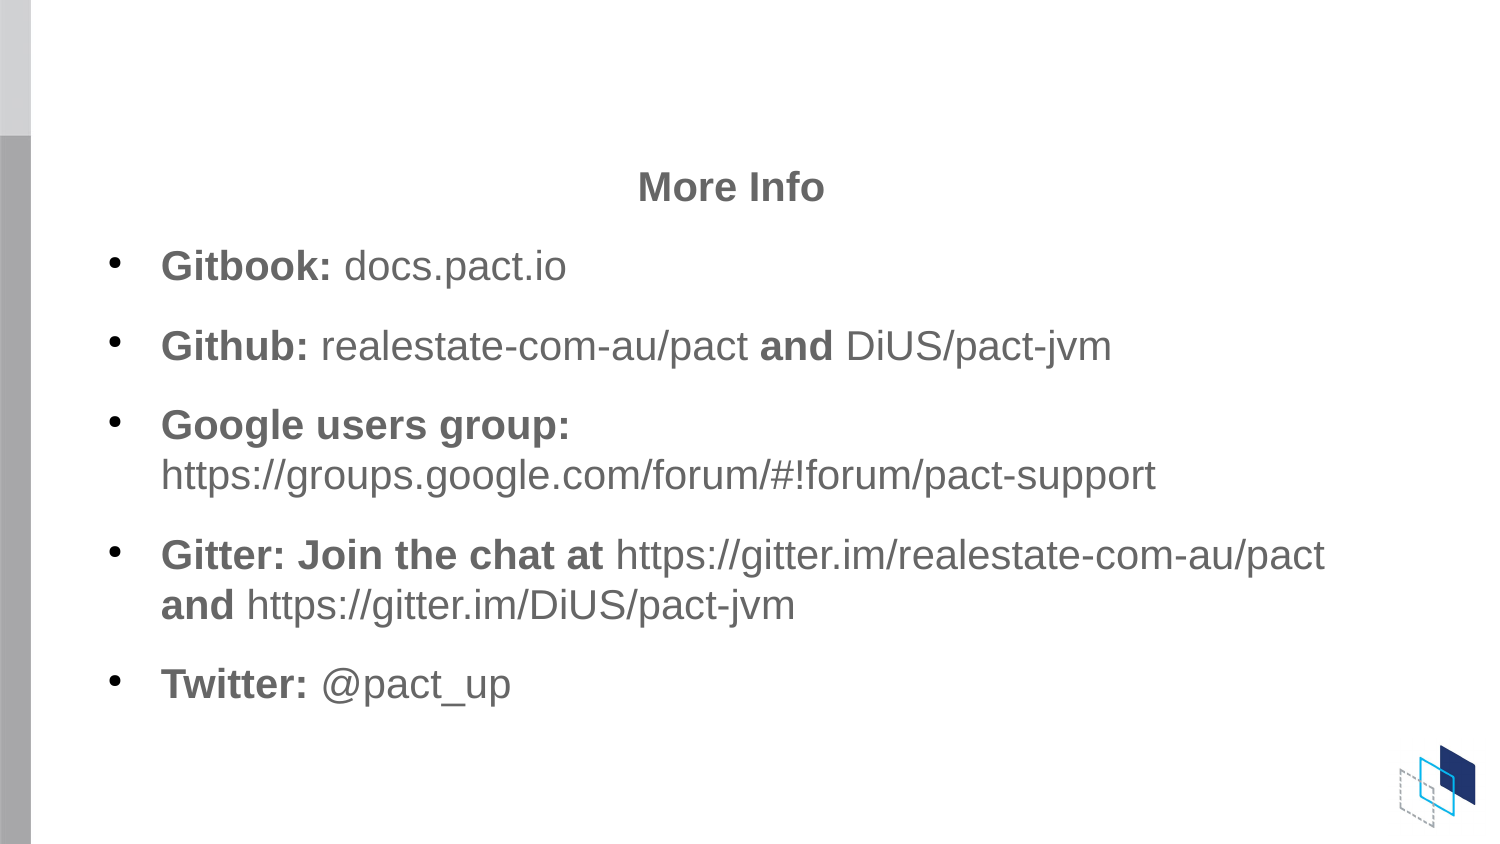

# More Info
Gitbook: docs.pact.io
Github: realestate-com-au/pact and DiUS/pact-jvm
Google users group: https://groups.google.com/forum/#!forum/pact-support
Gitter: Join the chat at https://gitter.im/realestate-com-au/pact and https://gitter.im/DiUS/pact-jvm
Twitter: @pact_up